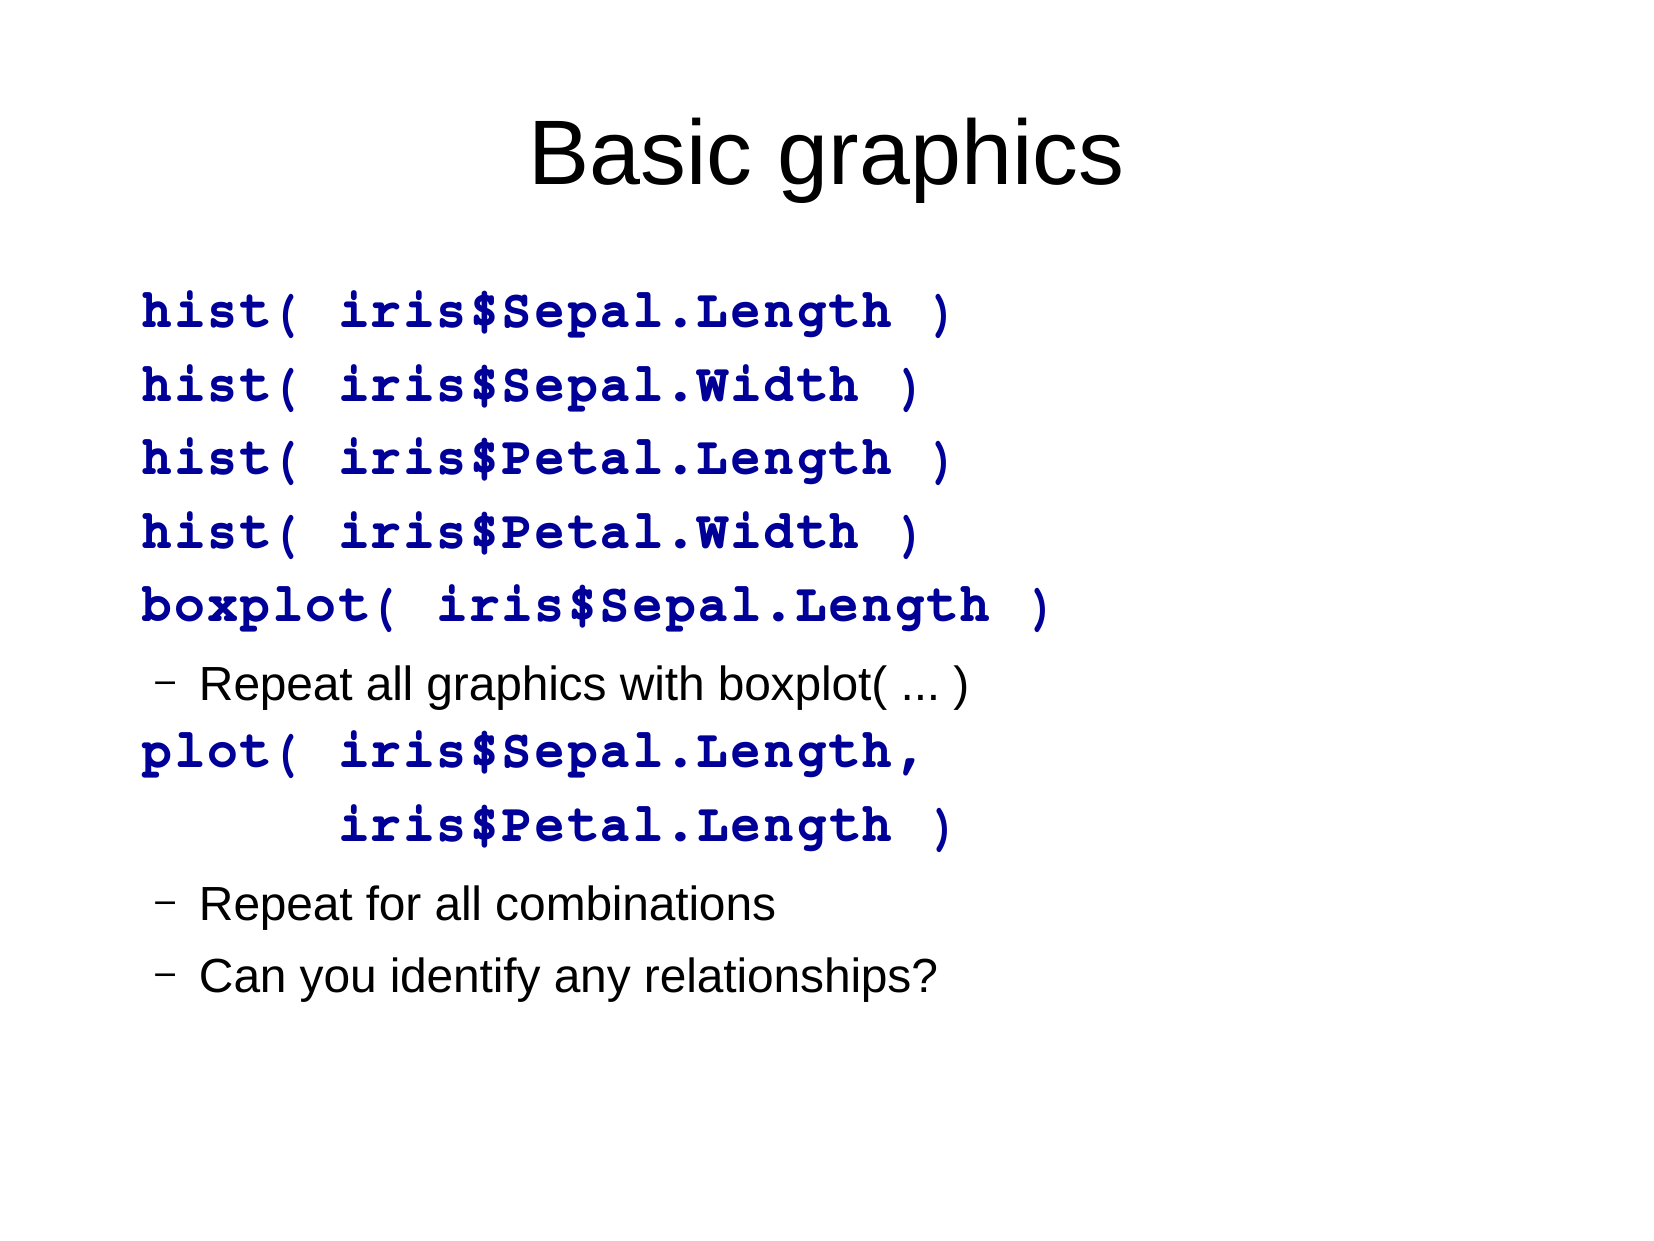

# Basic graphics
hist( iris$Sepal.Length )
hist( iris$Sepal.Width )
hist( iris$Petal.Length )
hist( iris$Petal.Width )
boxplot( iris$Sepal.Length )
Repeat all graphics with boxplot( ... )
plot( iris$Sepal.Length,
 iris$Petal.Length )
Repeat for all combinations
Can you identify any relationships?